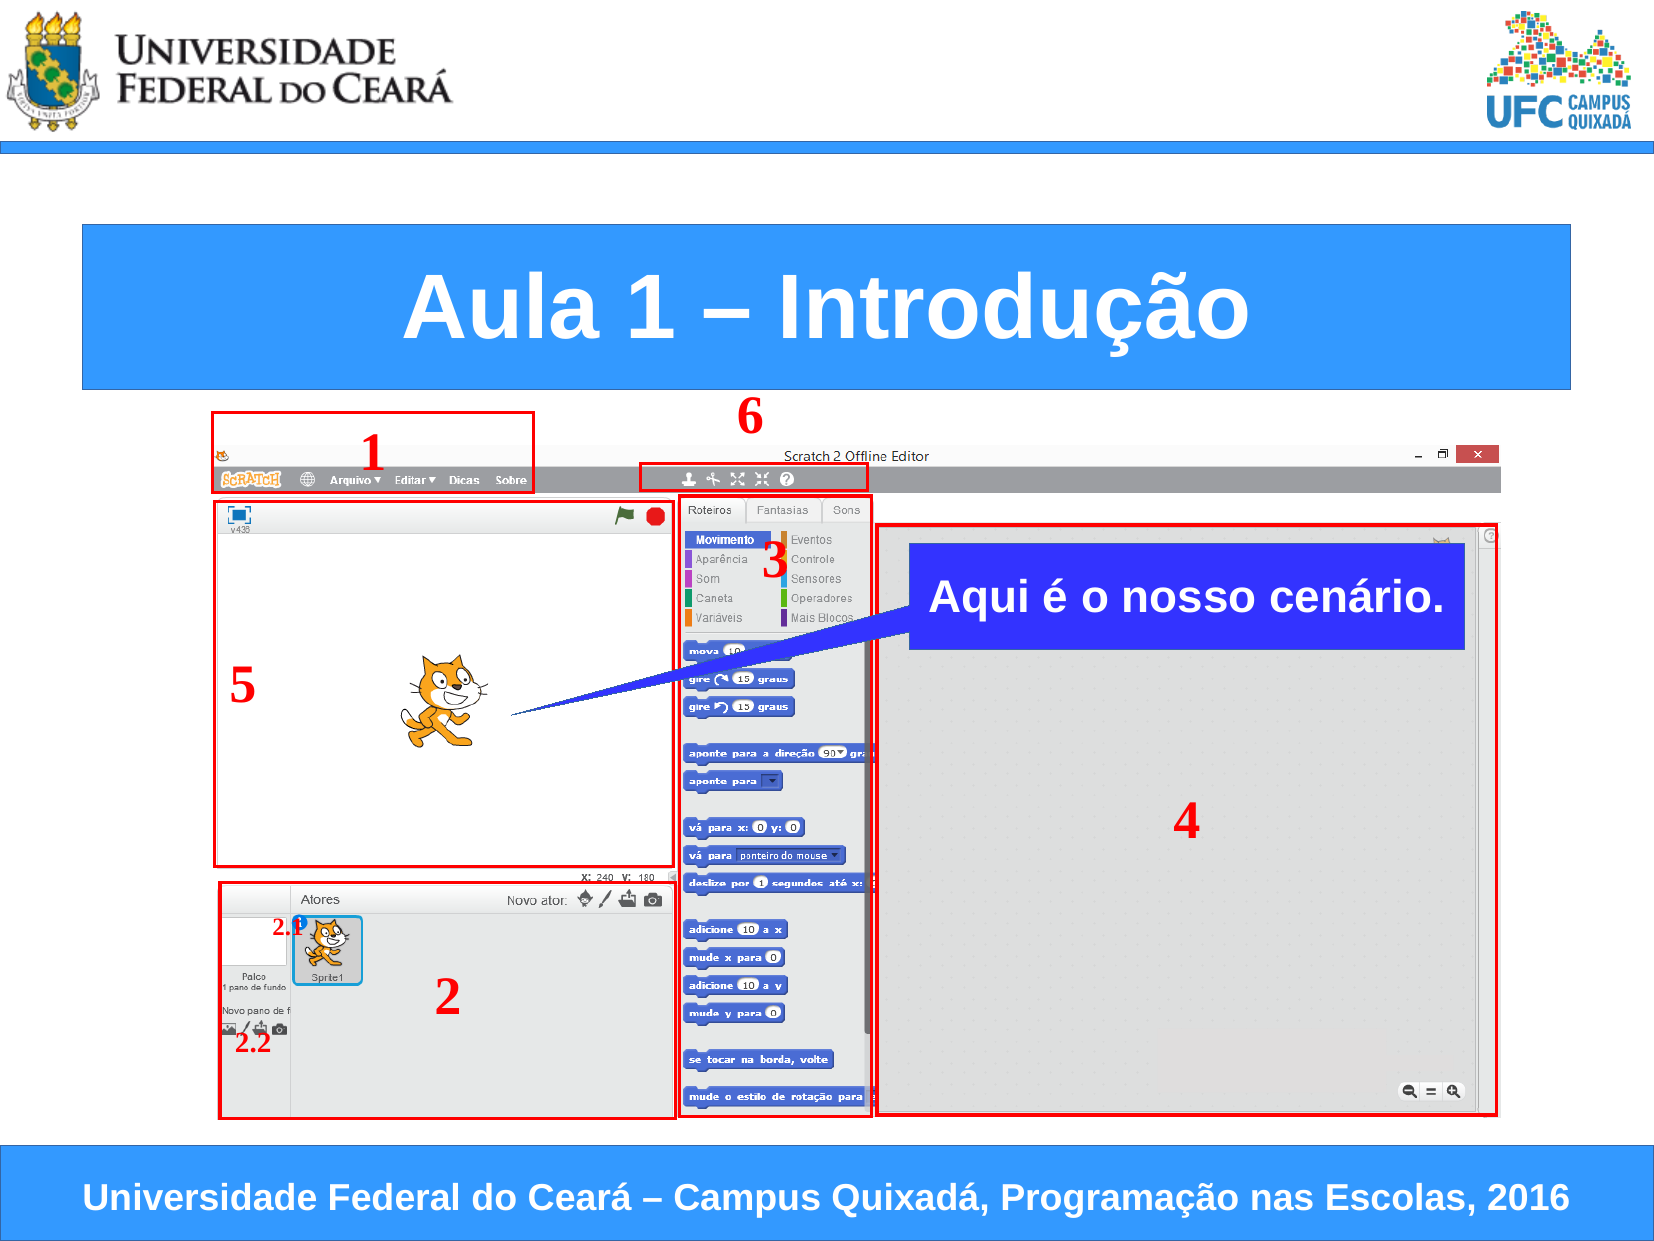

Aula 1 – Introdução
6
1
3
5
 2.1
2
2.2
4
Aqui é o nosso cenário.
Universidade Federal do Ceará – Campus Quixadá, Programação nas Escolas, 2016